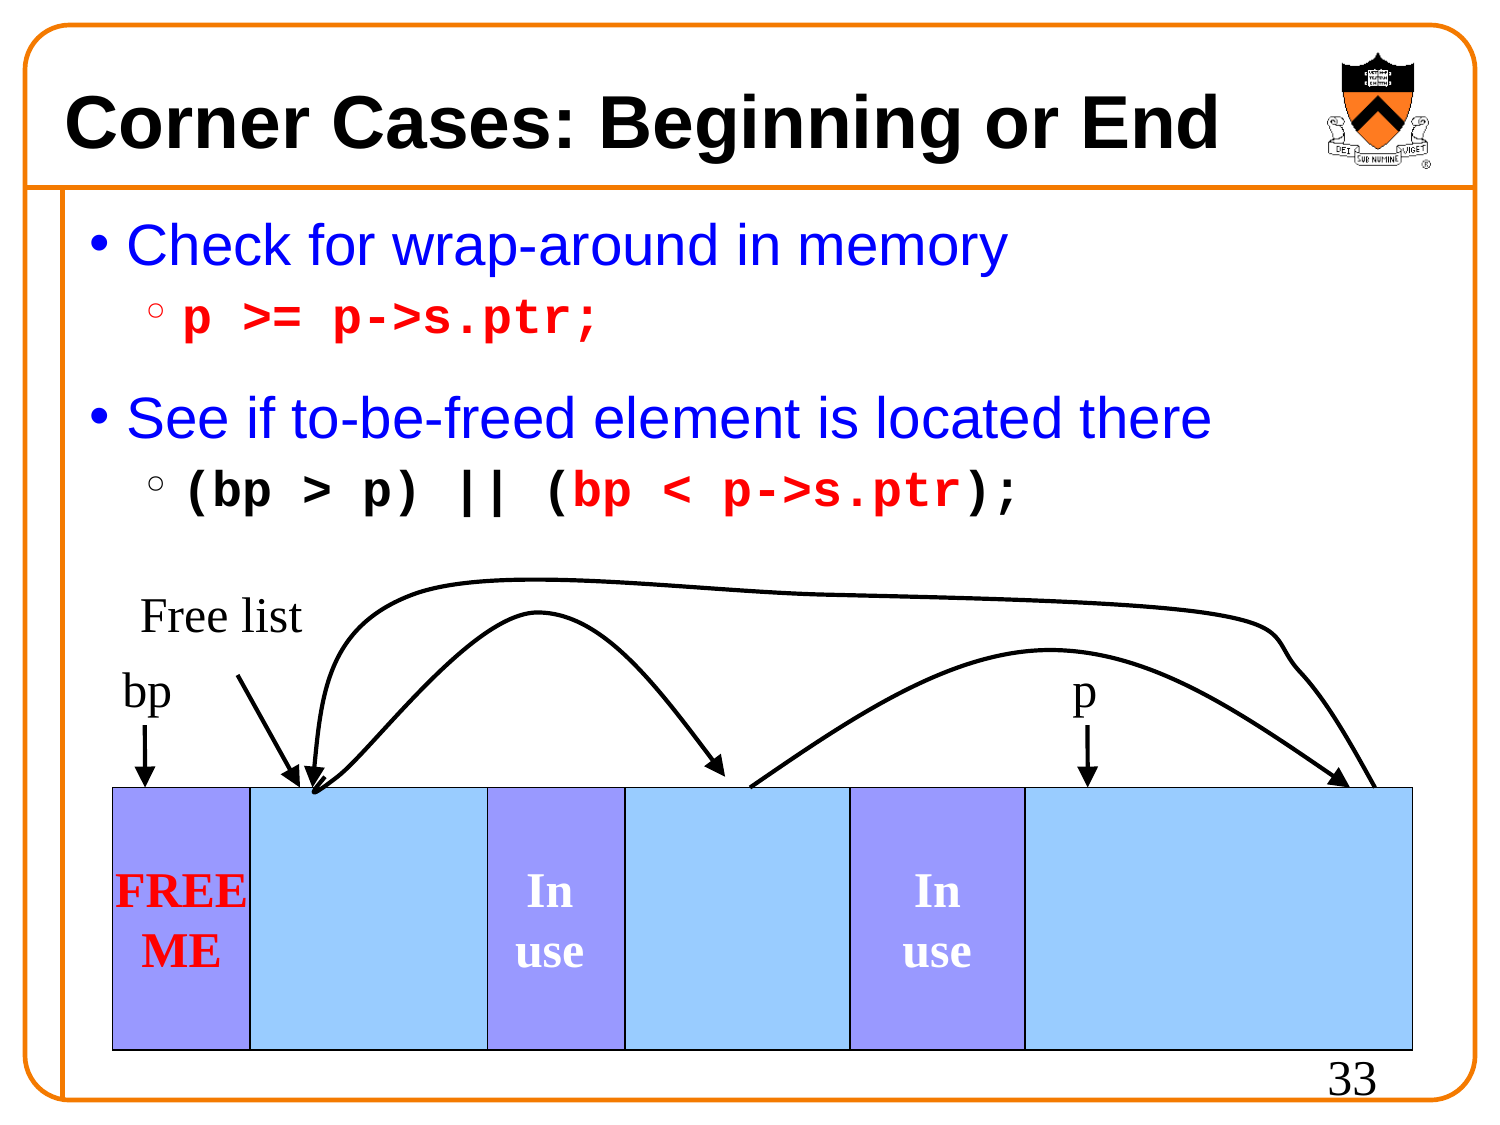

# Corner Cases: Beginning or End
Check for wrap-around in memory
p >= p->s.ptr;
See if to-be-freed element is located there
(bp > p) || (bp < p->s.ptr);
Free list
bp
p
FREE
ME
In
use
In
use
33